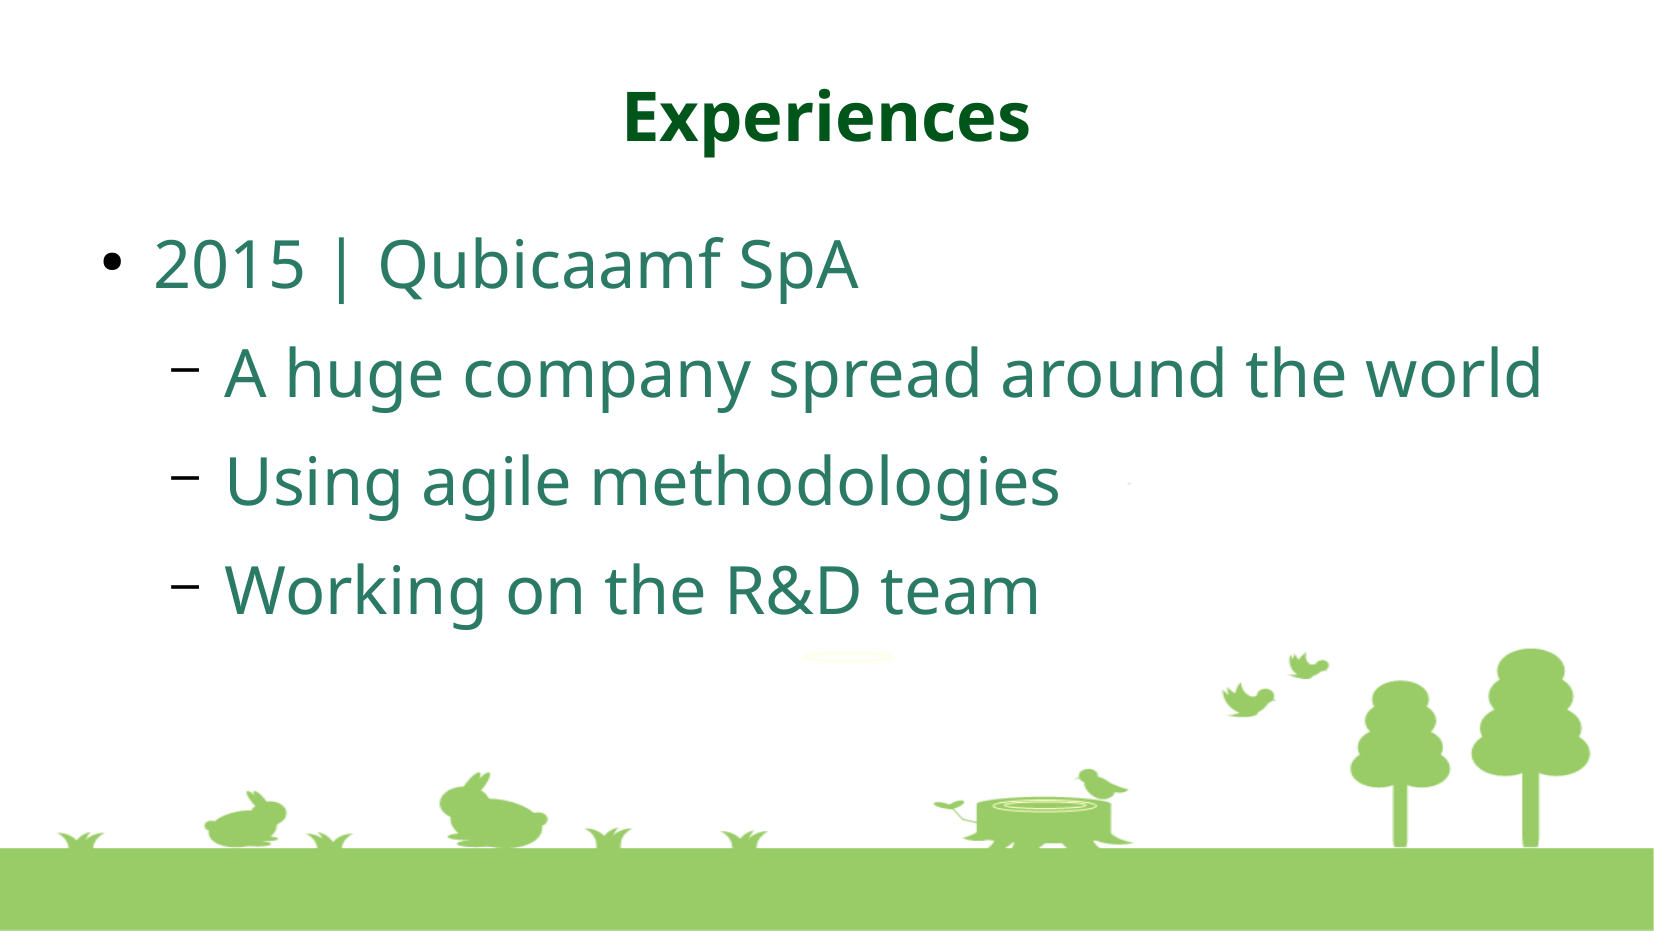

# Experiences
2015 | Qubicaamf SpA
A huge company spread around the world
Using agile methodologies
Working on the R&D team